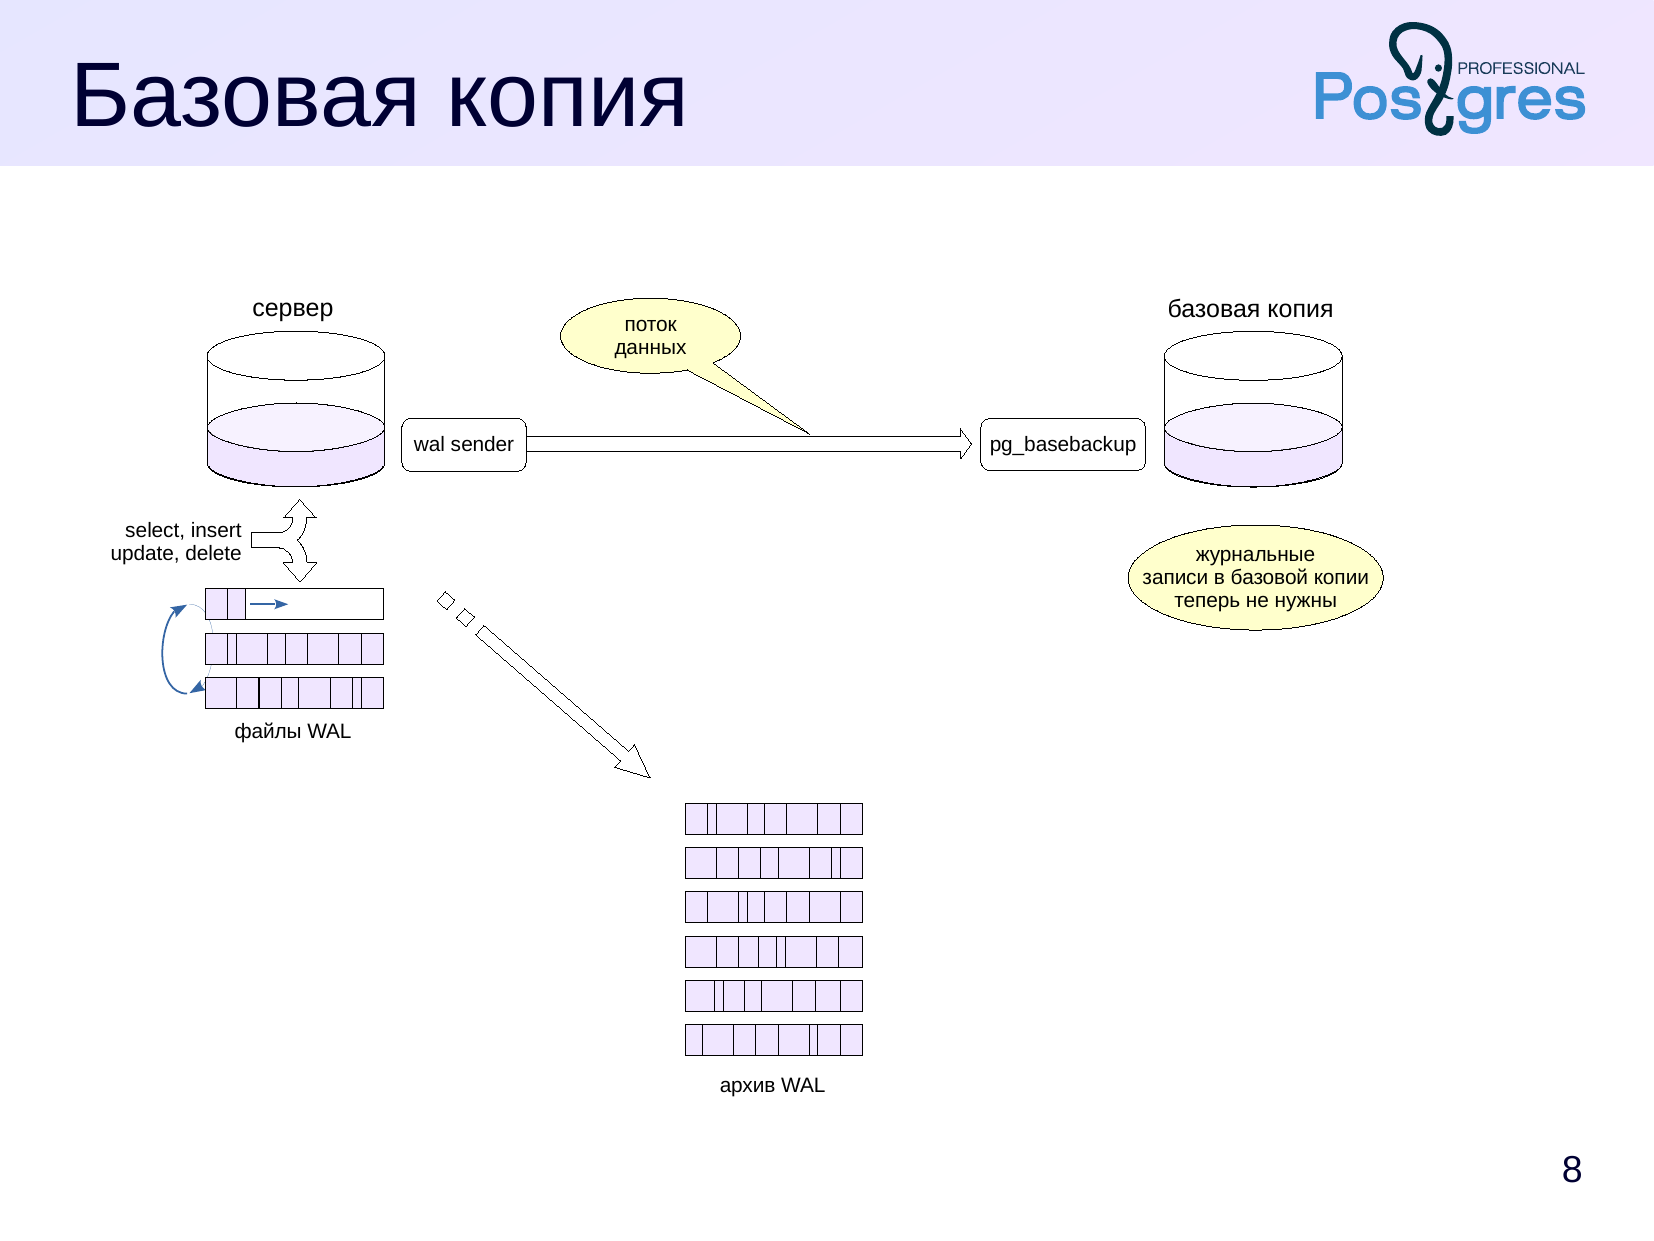

# Базовая копия
сервер
базовая копия
поток
данных
wal sender
pg_basebackup
select, insert
update, delete
журнальные
записи в базовой копии
теперь не нужны
файлы WAL
архив WAL